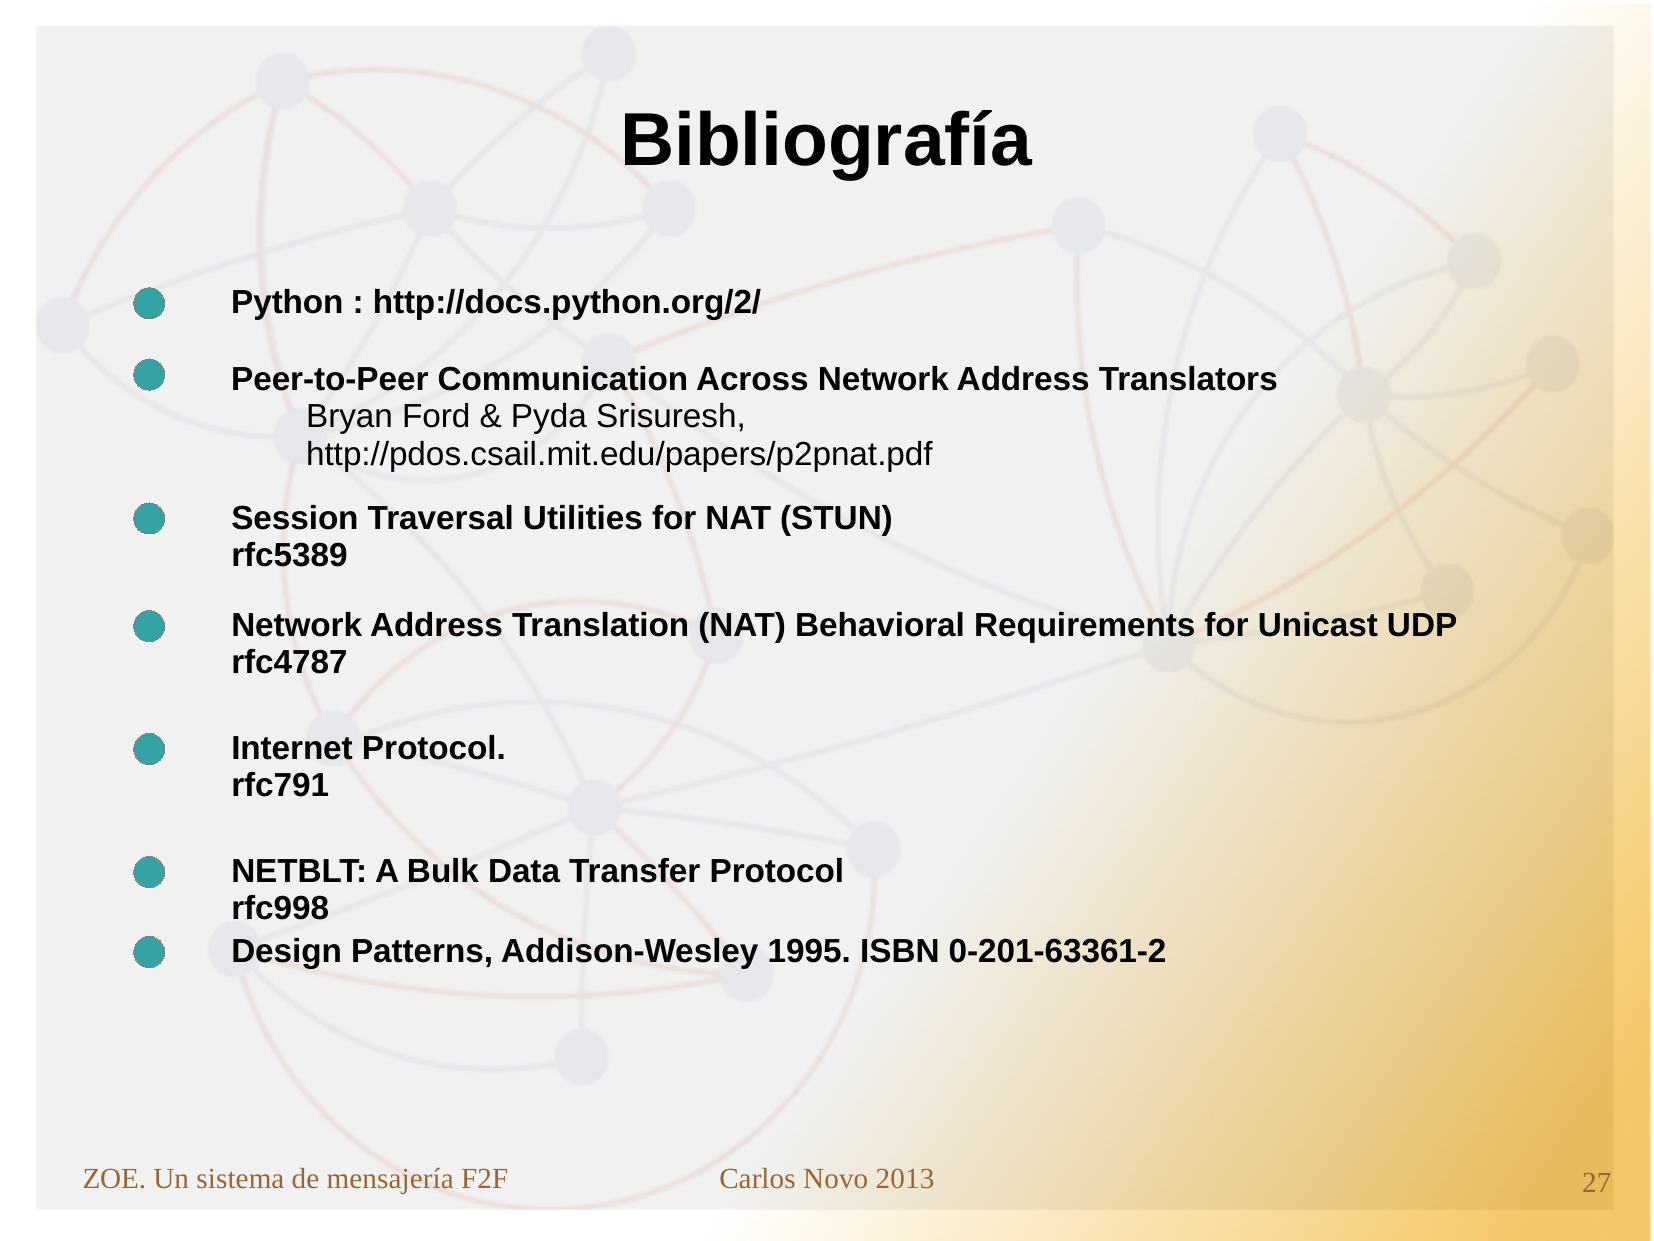

Bibliografía
Python : http://docs.python.org/2/
Peer-to-Peer Communication Across Network Address Translators
 	Bryan Ford & Pyda Srisuresh,
	http://pdos.csail.mit.edu/papers/p2pnat.pdf
Session Traversal Utilities for NAT (STUN)
rfc5389
Network Address Translation (NAT) Behavioral Requirements for Unicast UDP
rfc4787
Internet Protocol.
rfc791
NETBLT: A Bulk Data Transfer Protocol
rfc998
Design Patterns, Addison-Wesley 1995. ISBN 0-201-63361-2
27